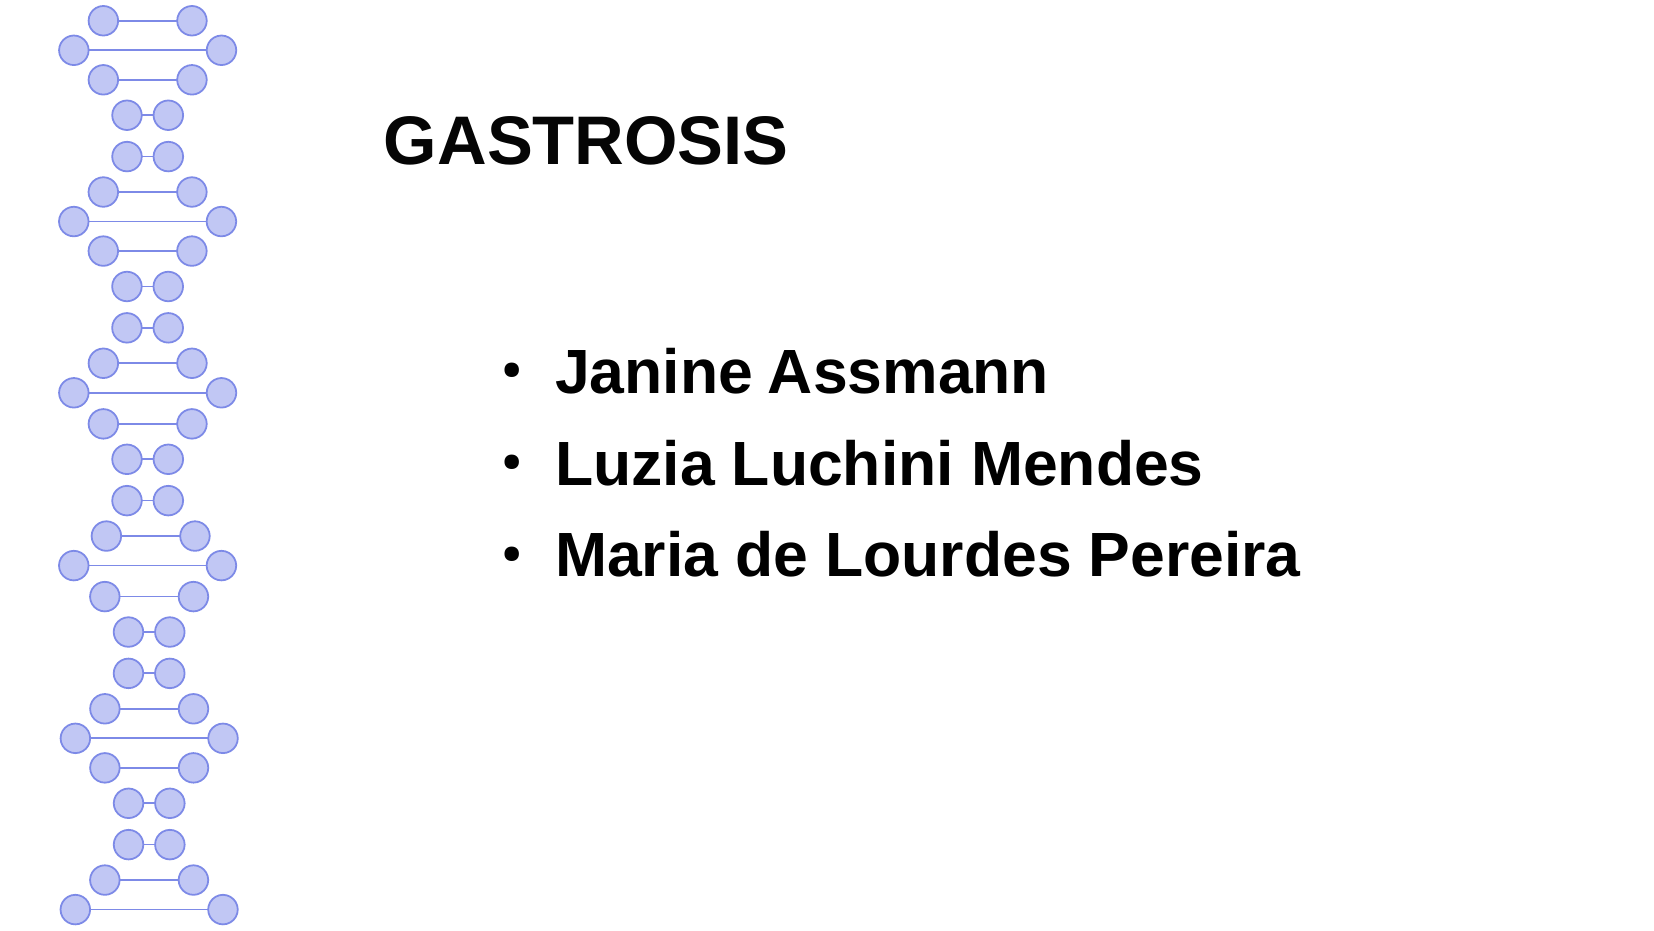

# Gastrosis
Janine Assmann
Luzia Luchini Mendes
Maria de Lourdes Pereira